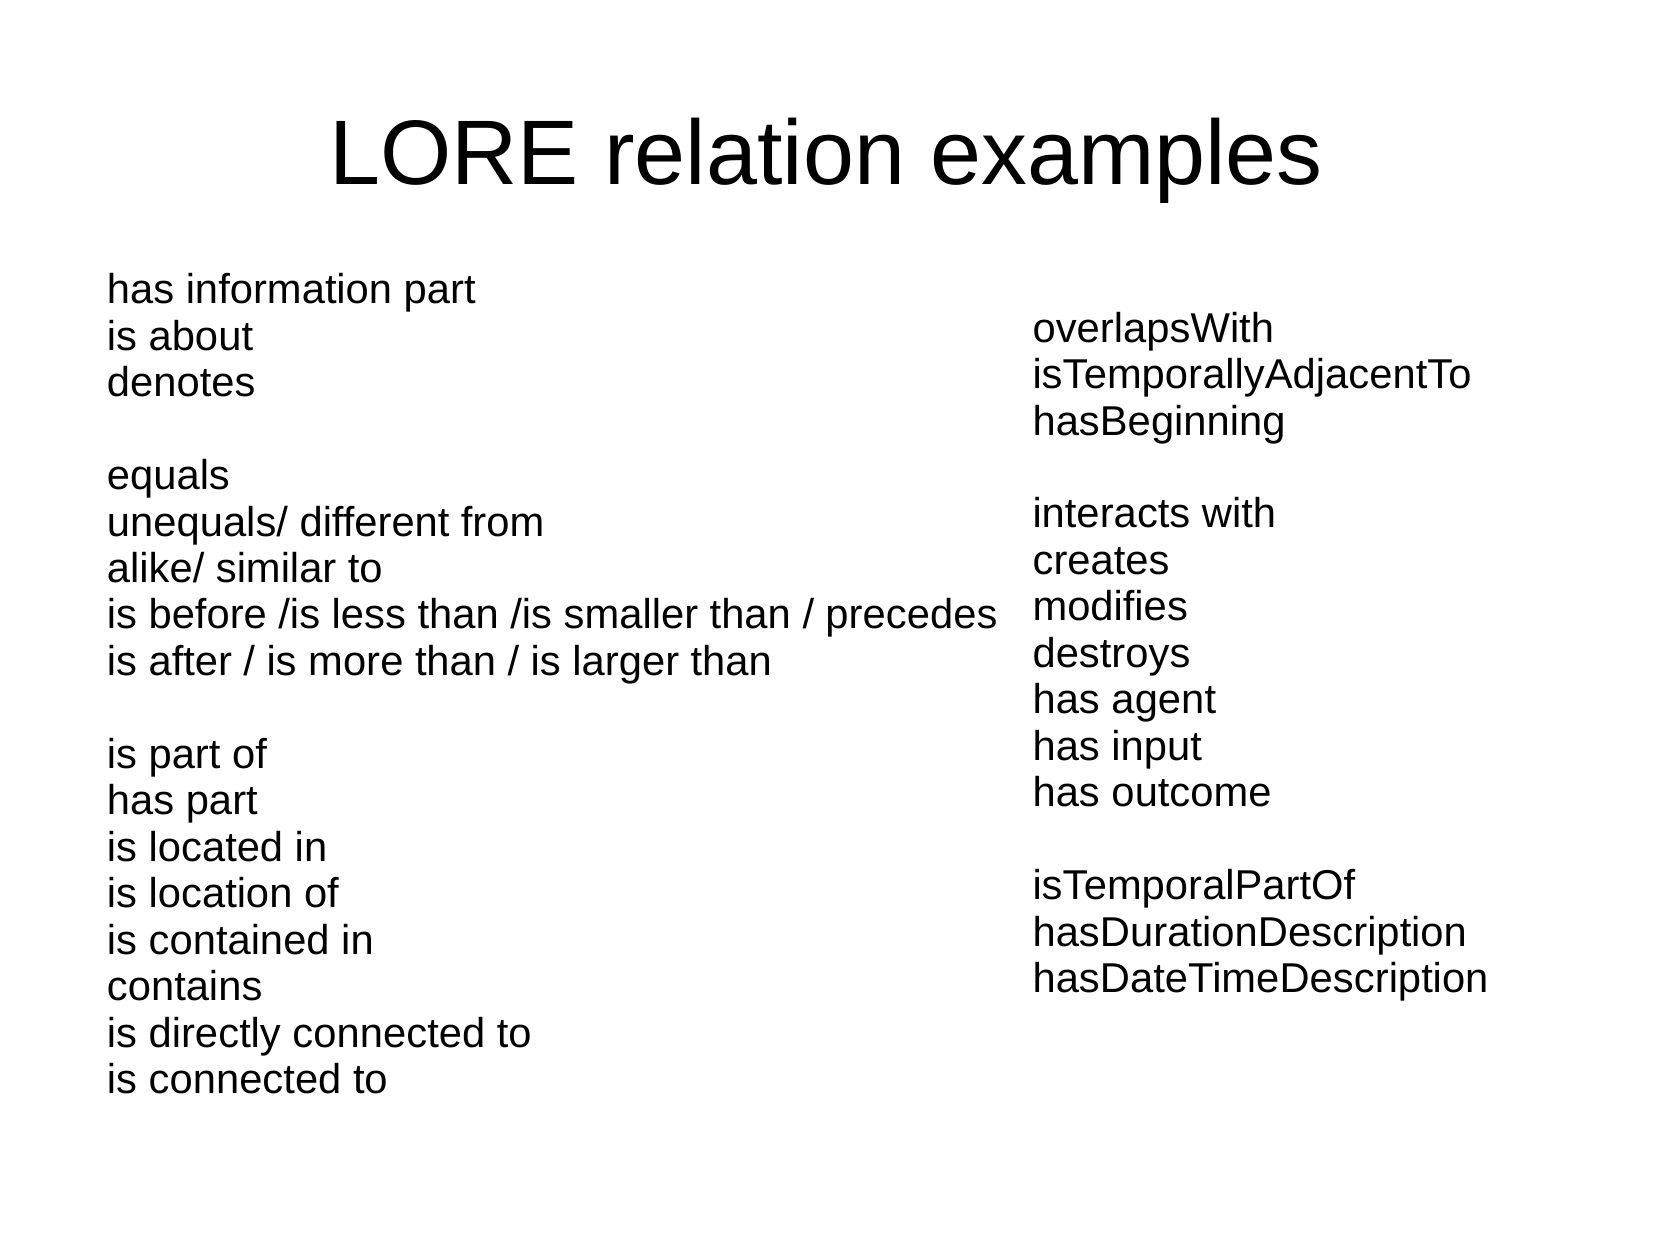

# LORE relation examples
overlapsWith
isTemporallyAdjacentTo
hasBeginning
interacts with
creates
modifies
destroys
has agent
has input
has outcome
isTemporalPartOf
hasDurationDescription
hasDateTimeDescription
has information part
is about
denotes
equals
unequals/ different from
alike/ similar to
is before /is less than /is smaller than / precedes
is after / is more than / is larger than
is part of
has part
is located in
is location of
is contained in
contains
is directly connected to
is connected to